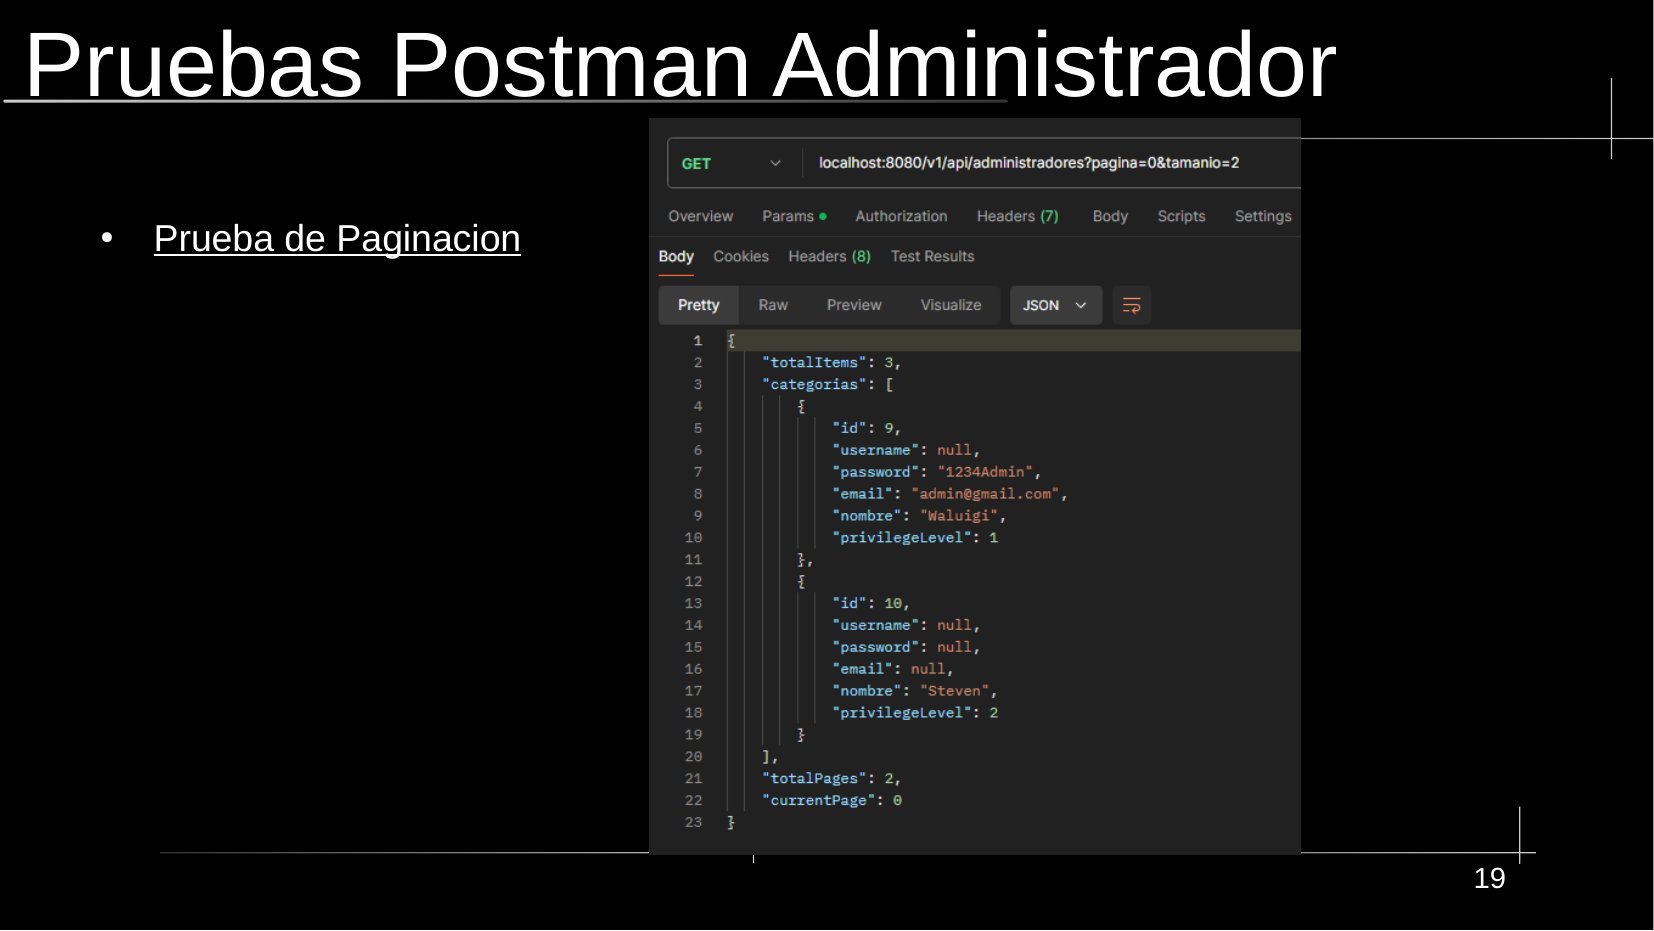

# Pruebas Postman Administrador
Prueba de Paginacion
19